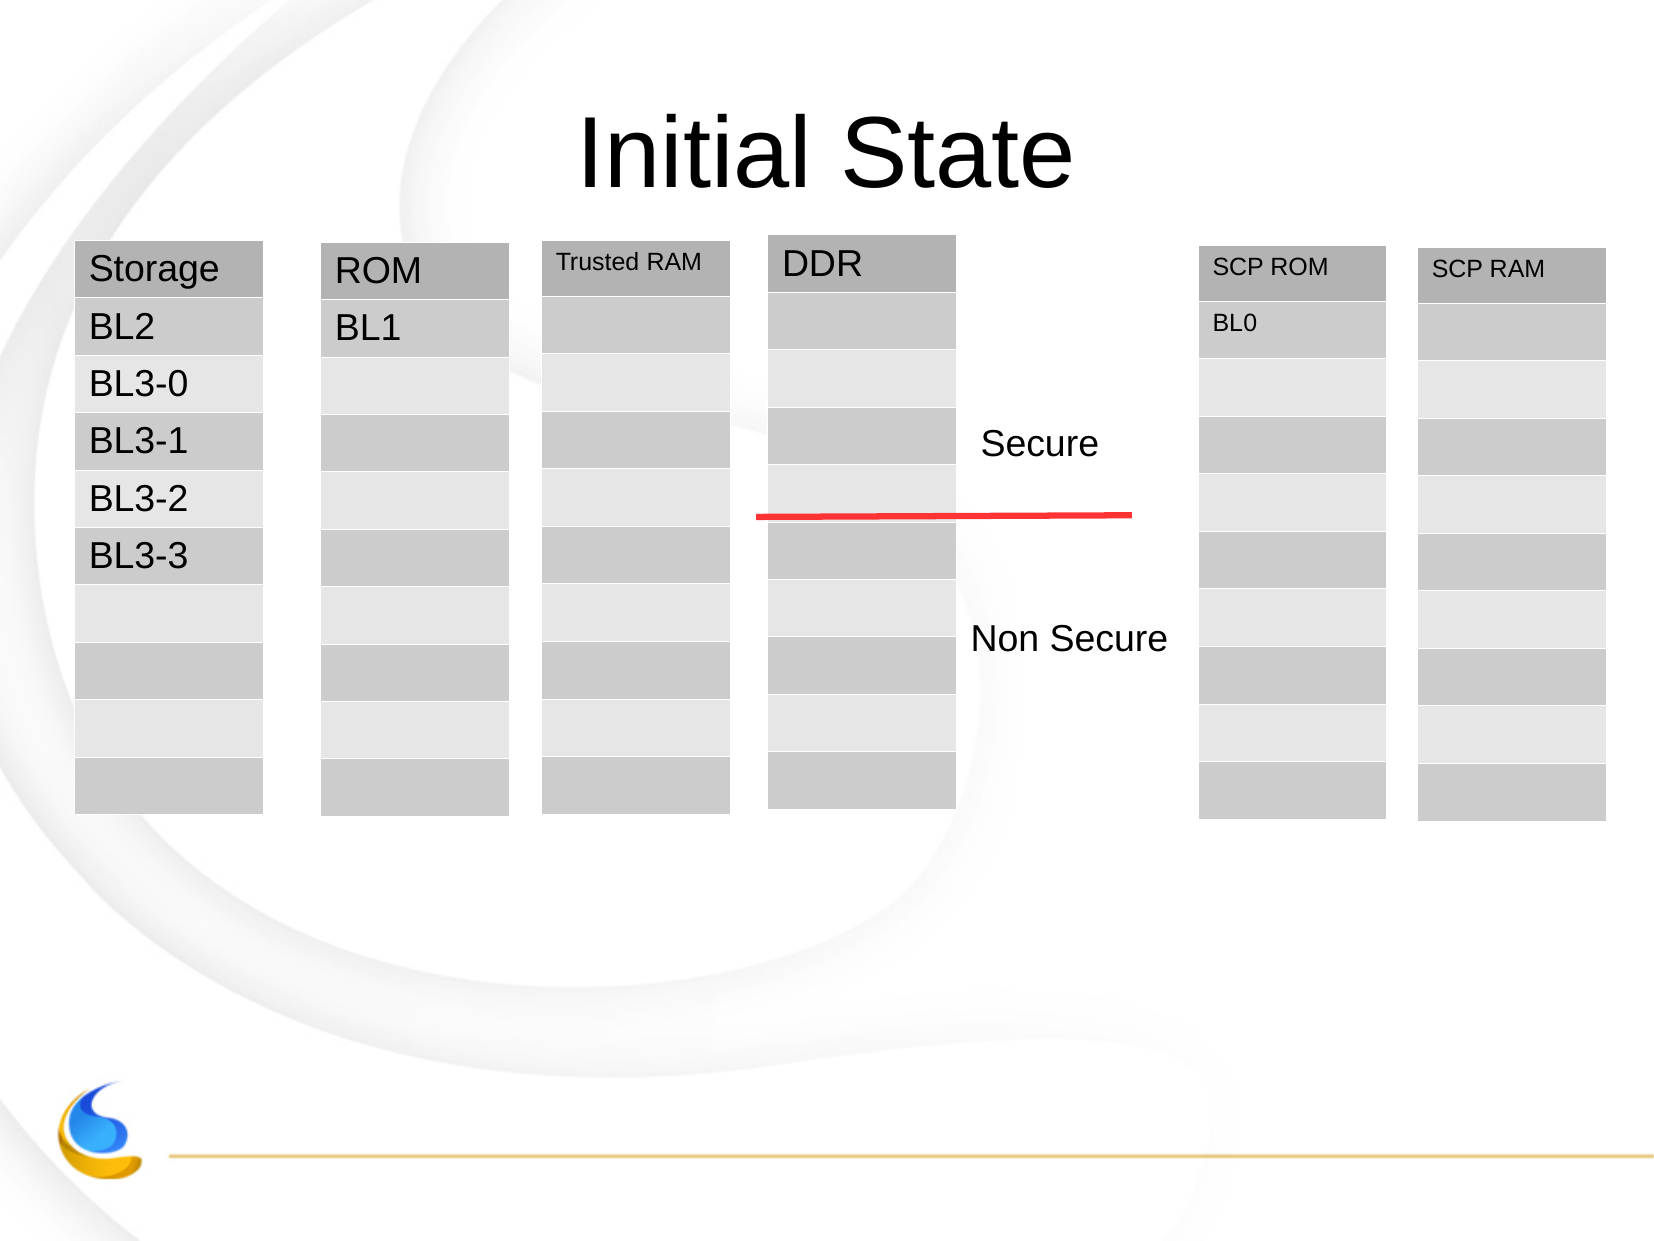

# Initial State
| DDR |
| --- |
| |
| |
| |
| |
| |
| |
| |
| |
| |
| Trusted RAM |
| --- |
| |
| |
| |
| |
| |
| |
| |
| |
| |
| Storage |
| --- |
| BL2 |
| BL3-0 |
| BL3-1 |
| BL3-2 |
| BL3-3 |
| |
| |
| |
| |
| ROM |
| --- |
| BL1 |
| |
| |
| |
| |
| |
| |
| |
| |
| SCP ROM |
| --- |
| BL0 |
| |
| |
| |
| |
| |
| |
| |
| |
| SCP RAM |
| --- |
| |
| |
| |
| |
| |
| |
| |
| |
| |
Secure
Non Secure